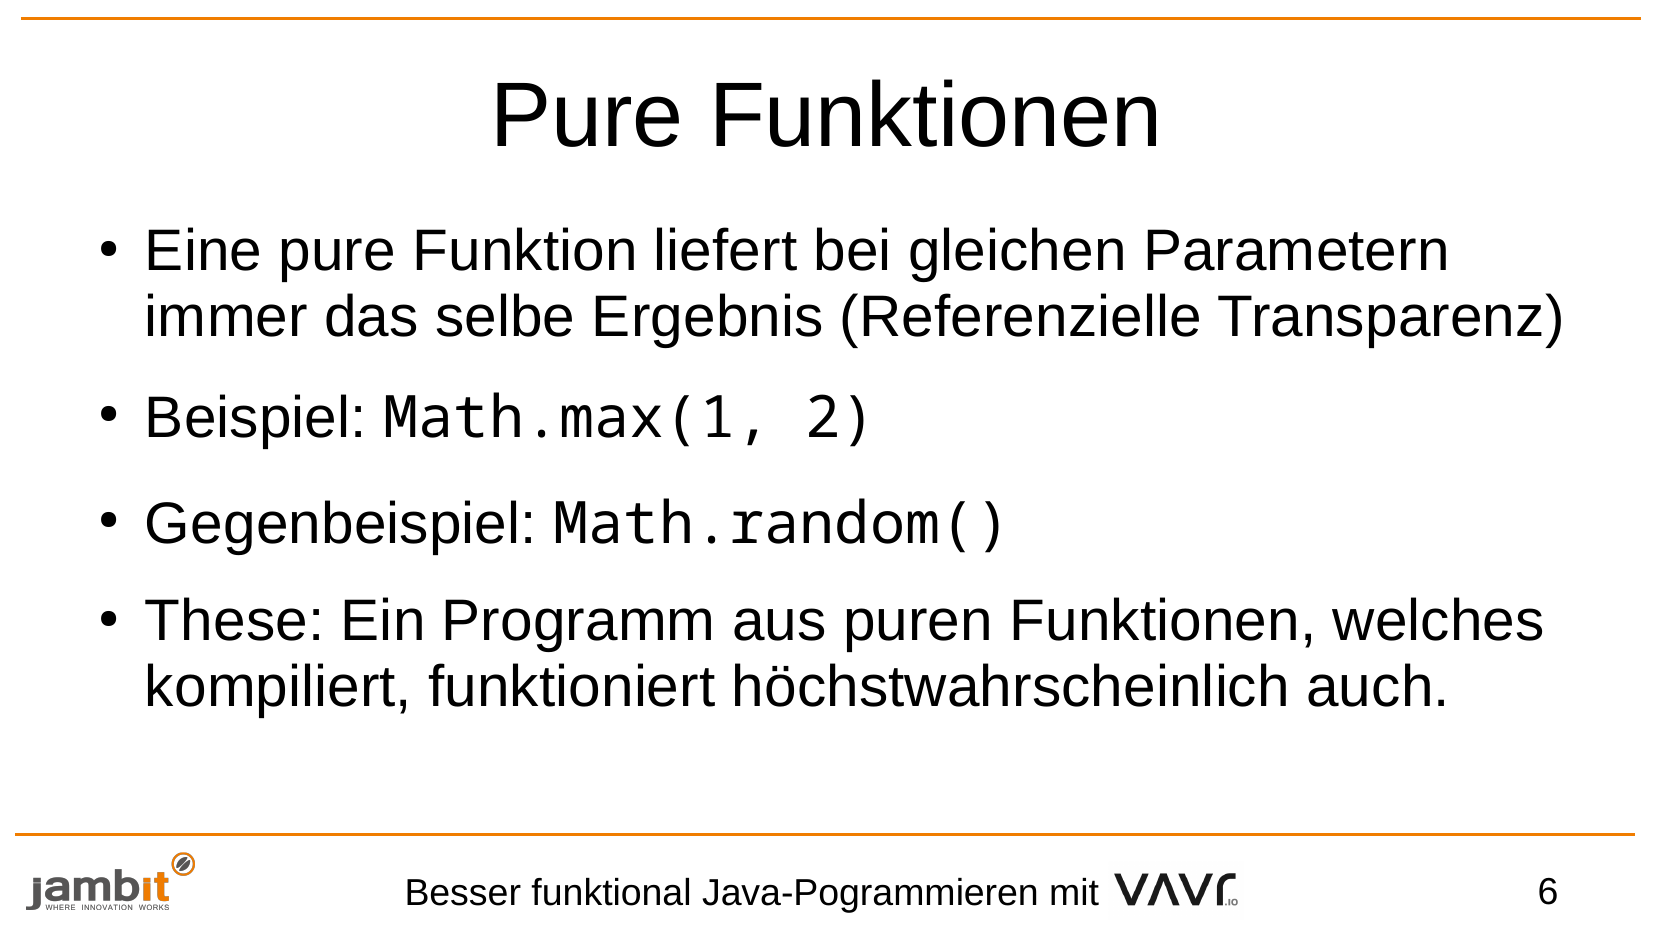

# Pure Funktionen
Eine pure Funktion liefert bei gleichen Parametern immer das selbe Ergebnis (Referenzielle Transparenz)
Beispiel: Math.max(1, 2)
Gegenbeispiel: Math.random()
These: Ein Programm aus puren Funktionen, welches kompiliert, funktioniert höchstwahrscheinlich auch.